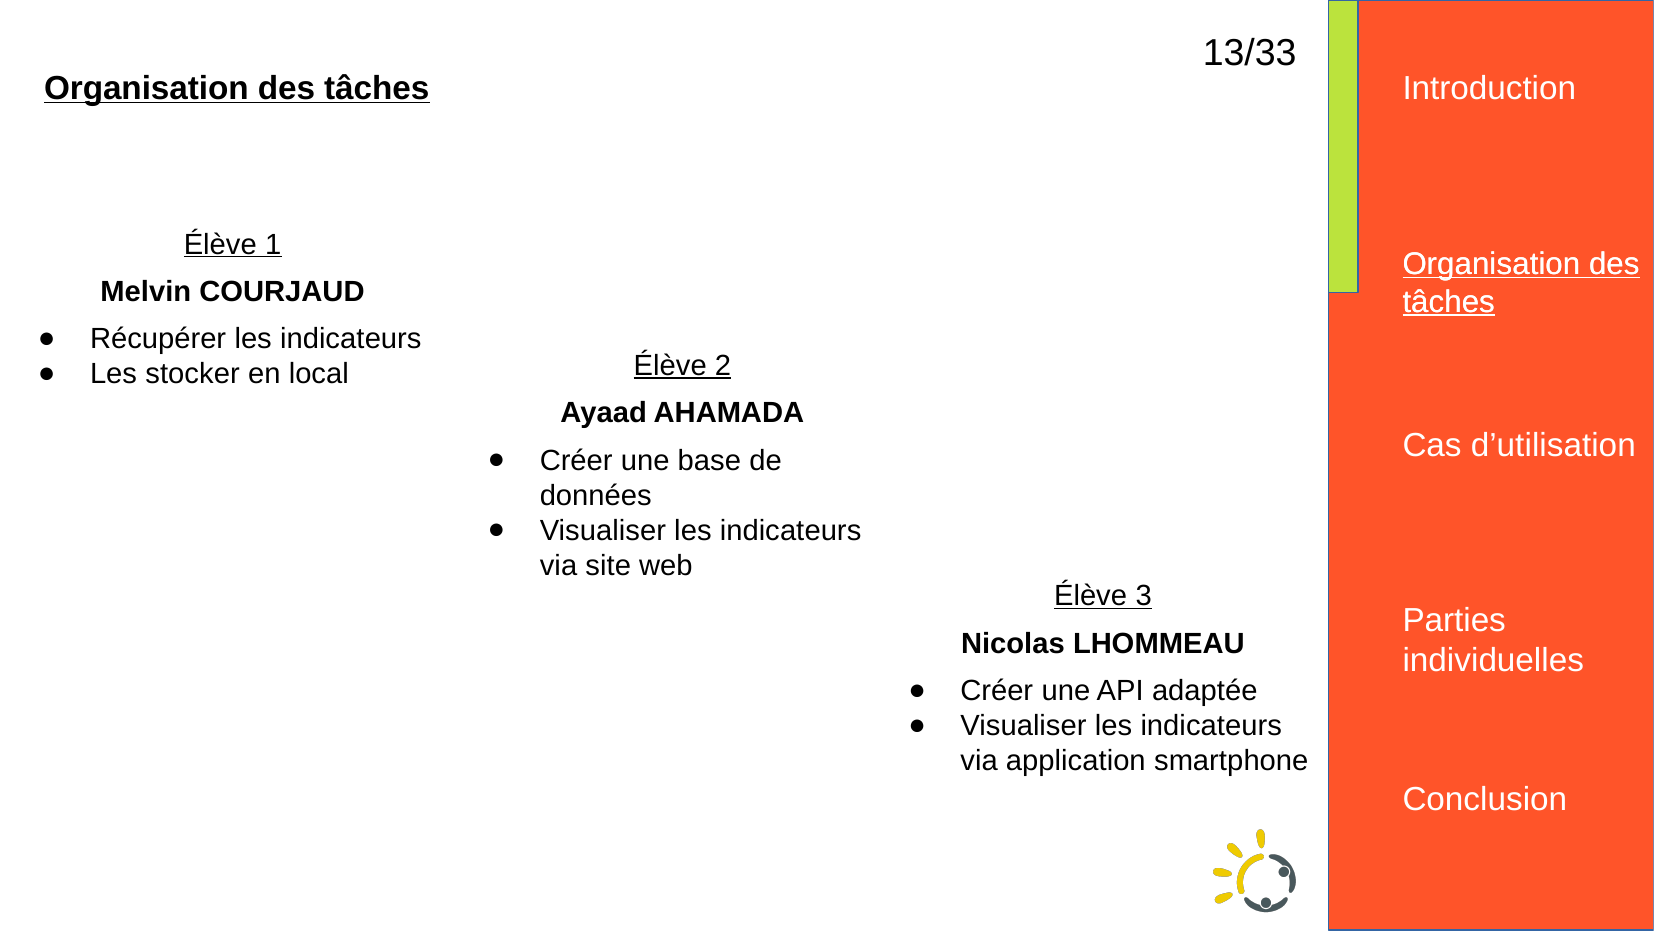

Organisation des tâches
Élève 1
Melvin COURJAUD
Récupérer les indicateurs
Les stocker en local
Organisation des
tâches
Élève 2
Ayaad AHAMADA
Créer une base de données
Visualiser les indicateurs via site web
Élève 3
Nicolas LHOMMEAU
Créer une API adaptée
Visualiser les indicateurs via application smartphone